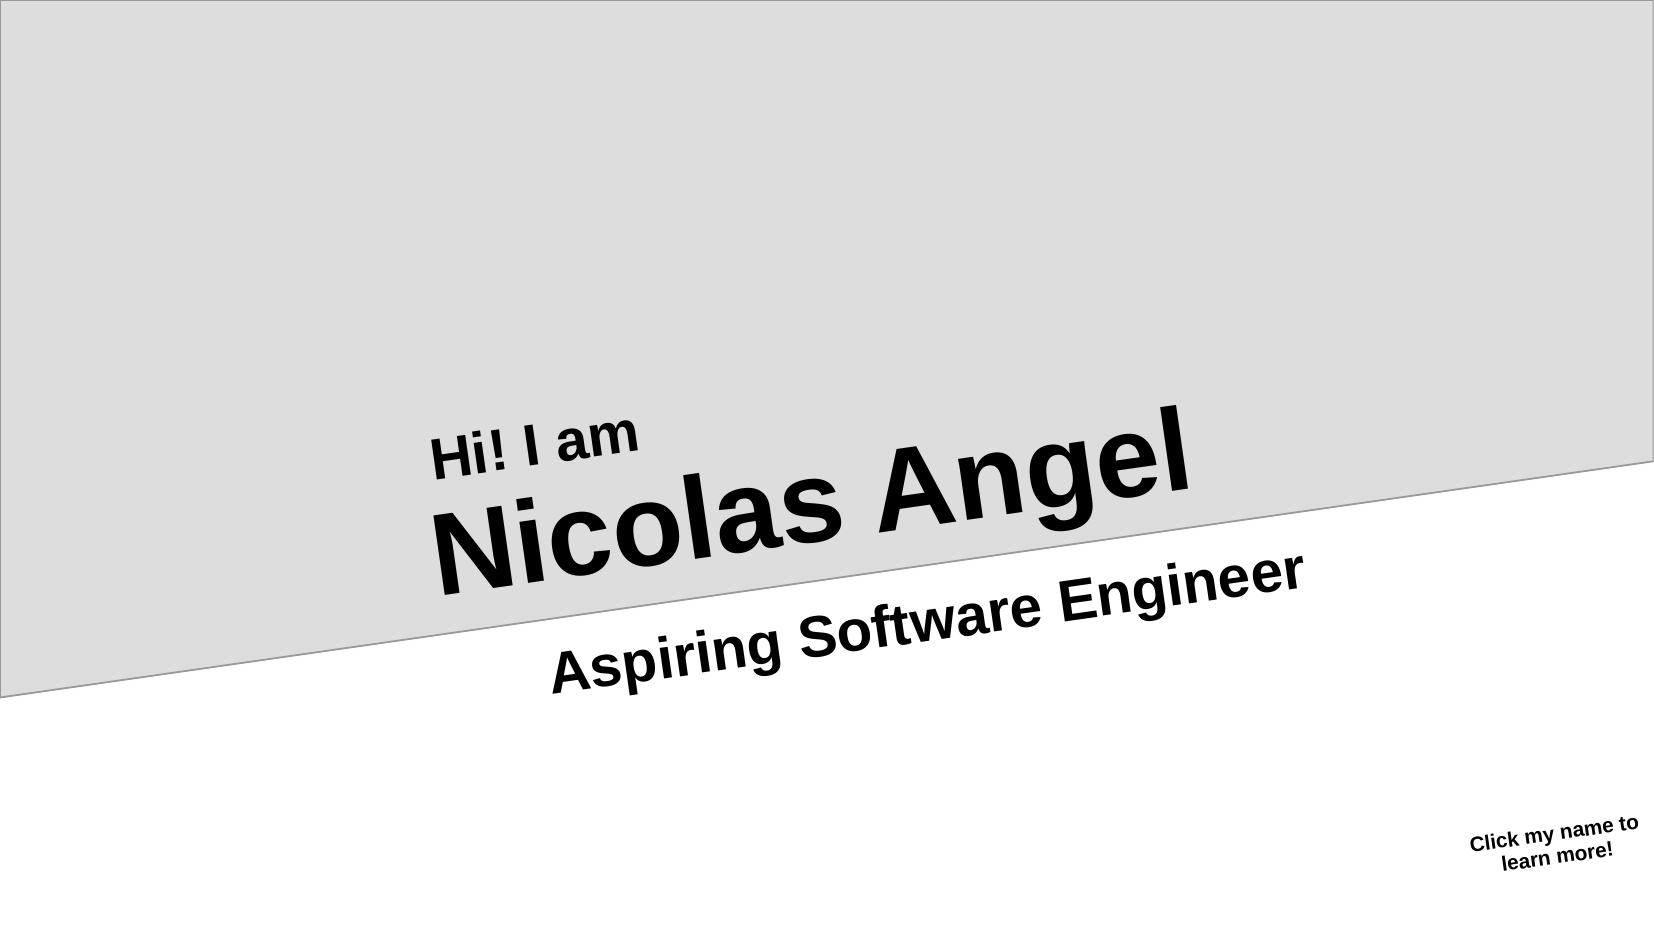

Hi! I am
# Nicolas Angel
Aspiring Software Engineer
Click my name to learn more!